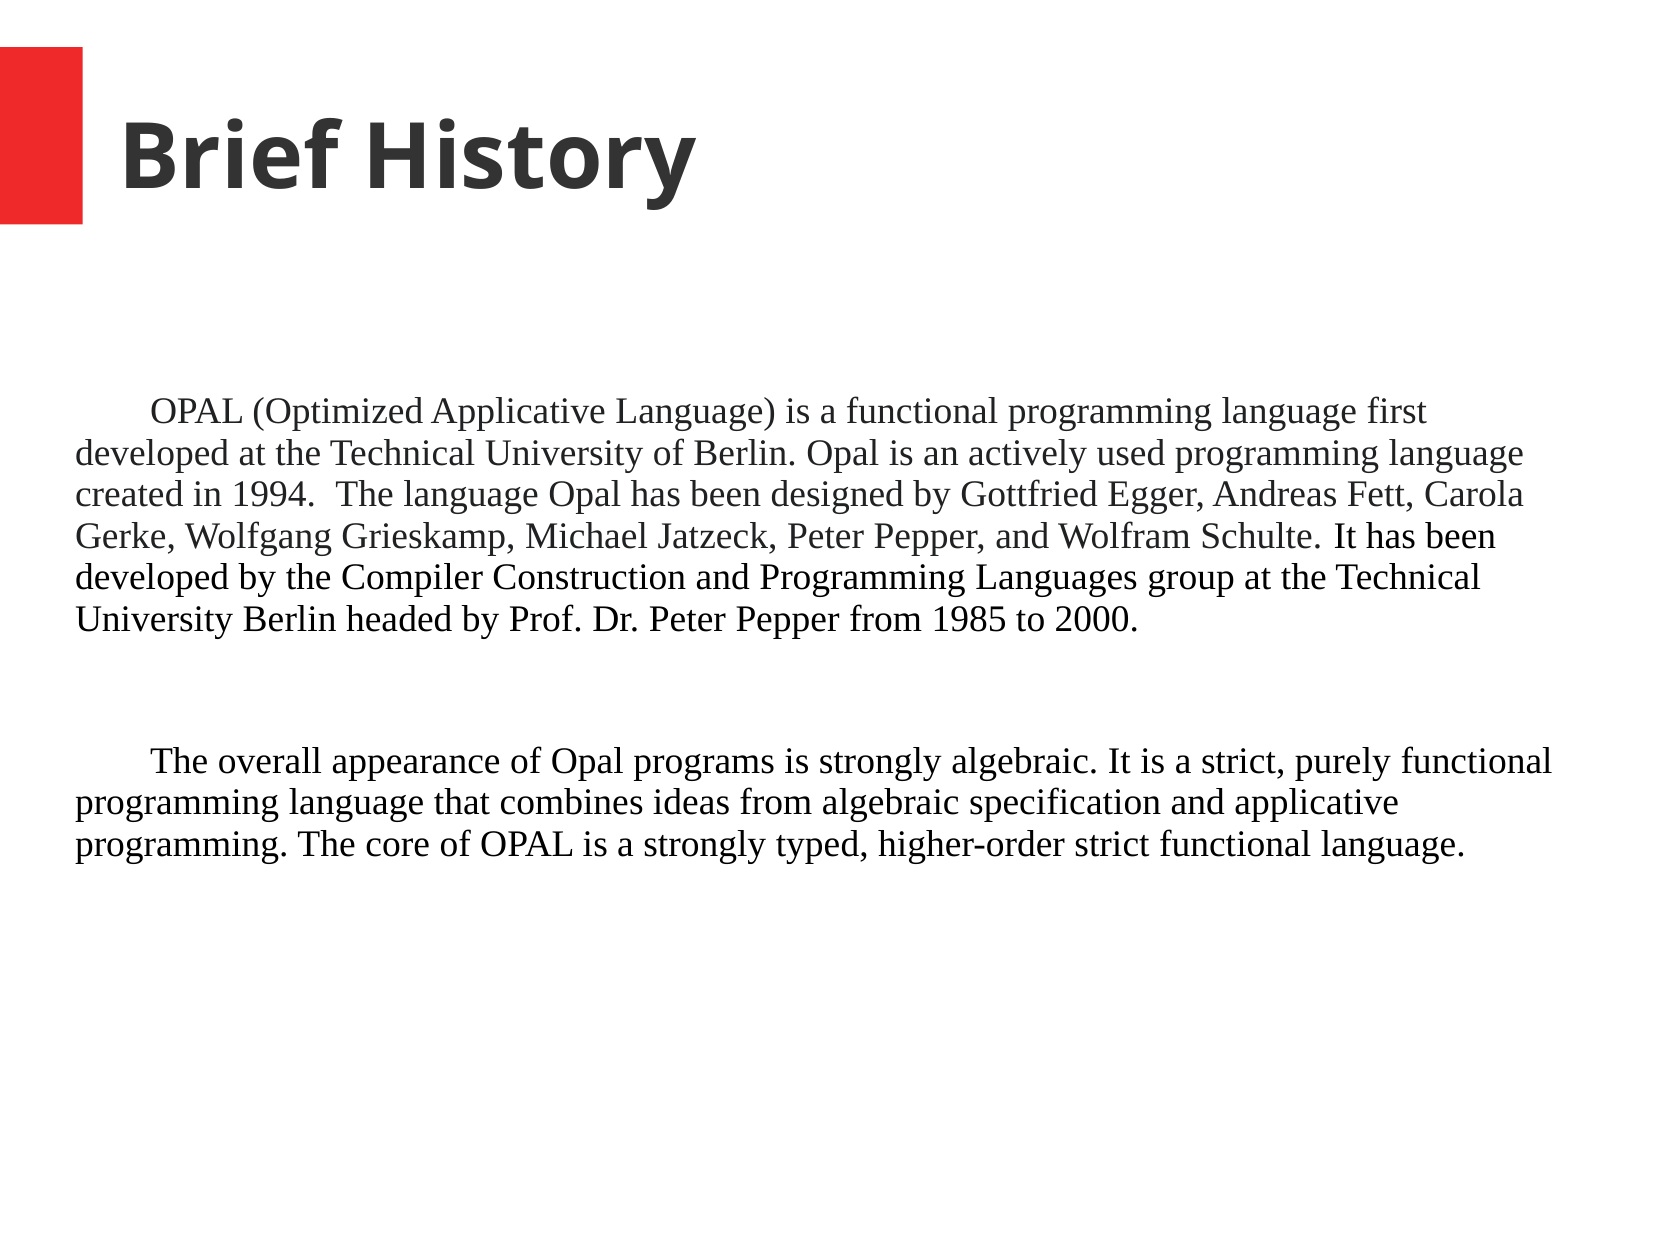

# Brief History
 	OPAL (Optimized Applicative Language) is a functional programming language first developed at the Technical University of Berlin. Opal is an actively used programming language created in 1994. The language Opal has been designed by Gottfried Egger, Andreas Fett, Carola Gerke, Wolfgang Grieskamp, Michael Jatzeck, Peter Pepper, and Wolfram Schulte. It has been developed by the Compiler Construction and Programming Languages group at the Technical University Berlin headed by Prof. Dr. Peter Pepper from 1985 to 2000.
 	The overall appearance of Opal programs is strongly algebraic. It is a strict, purely functional programming language that combines ideas from algebraic specification and applicative programming. The core of OPAL is a strongly typed, higher-order strict functional language.